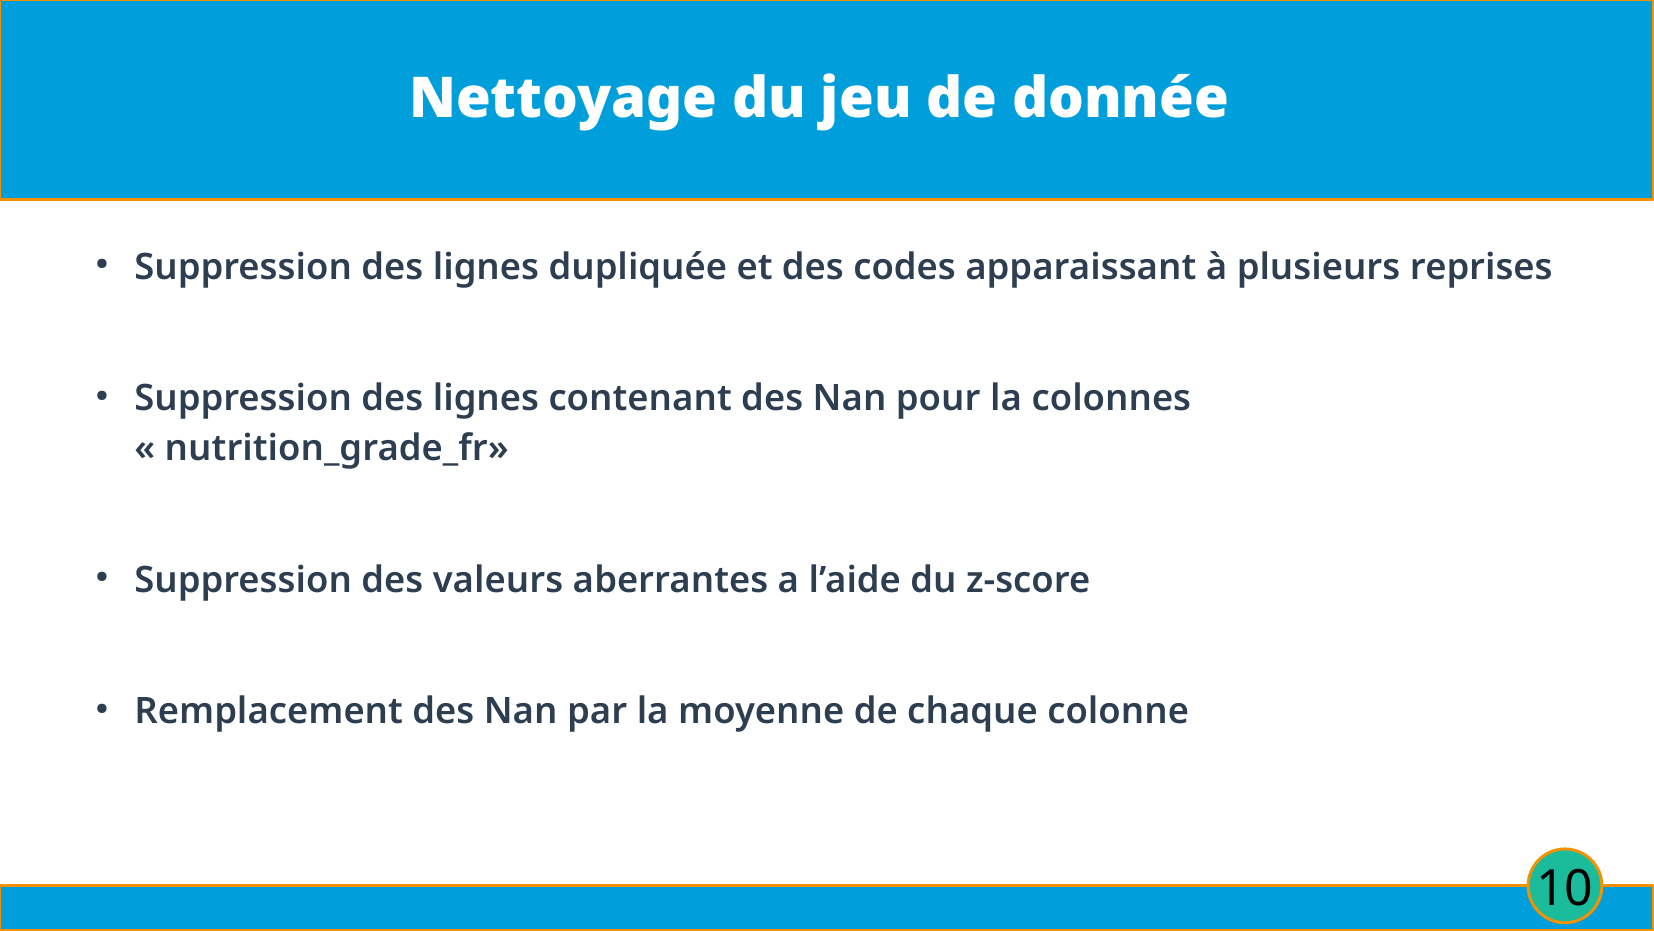

# Nettoyage du jeu de donnée
Suppression des lignes dupliquée et des codes apparaissant à plusieurs reprises
Suppression des lignes contenant des Nan pour la colonnes « nutrition_grade_fr»
Suppression des valeurs aberrantes a l’aide du z-score
Remplacement des Nan par la moyenne de chaque colonne